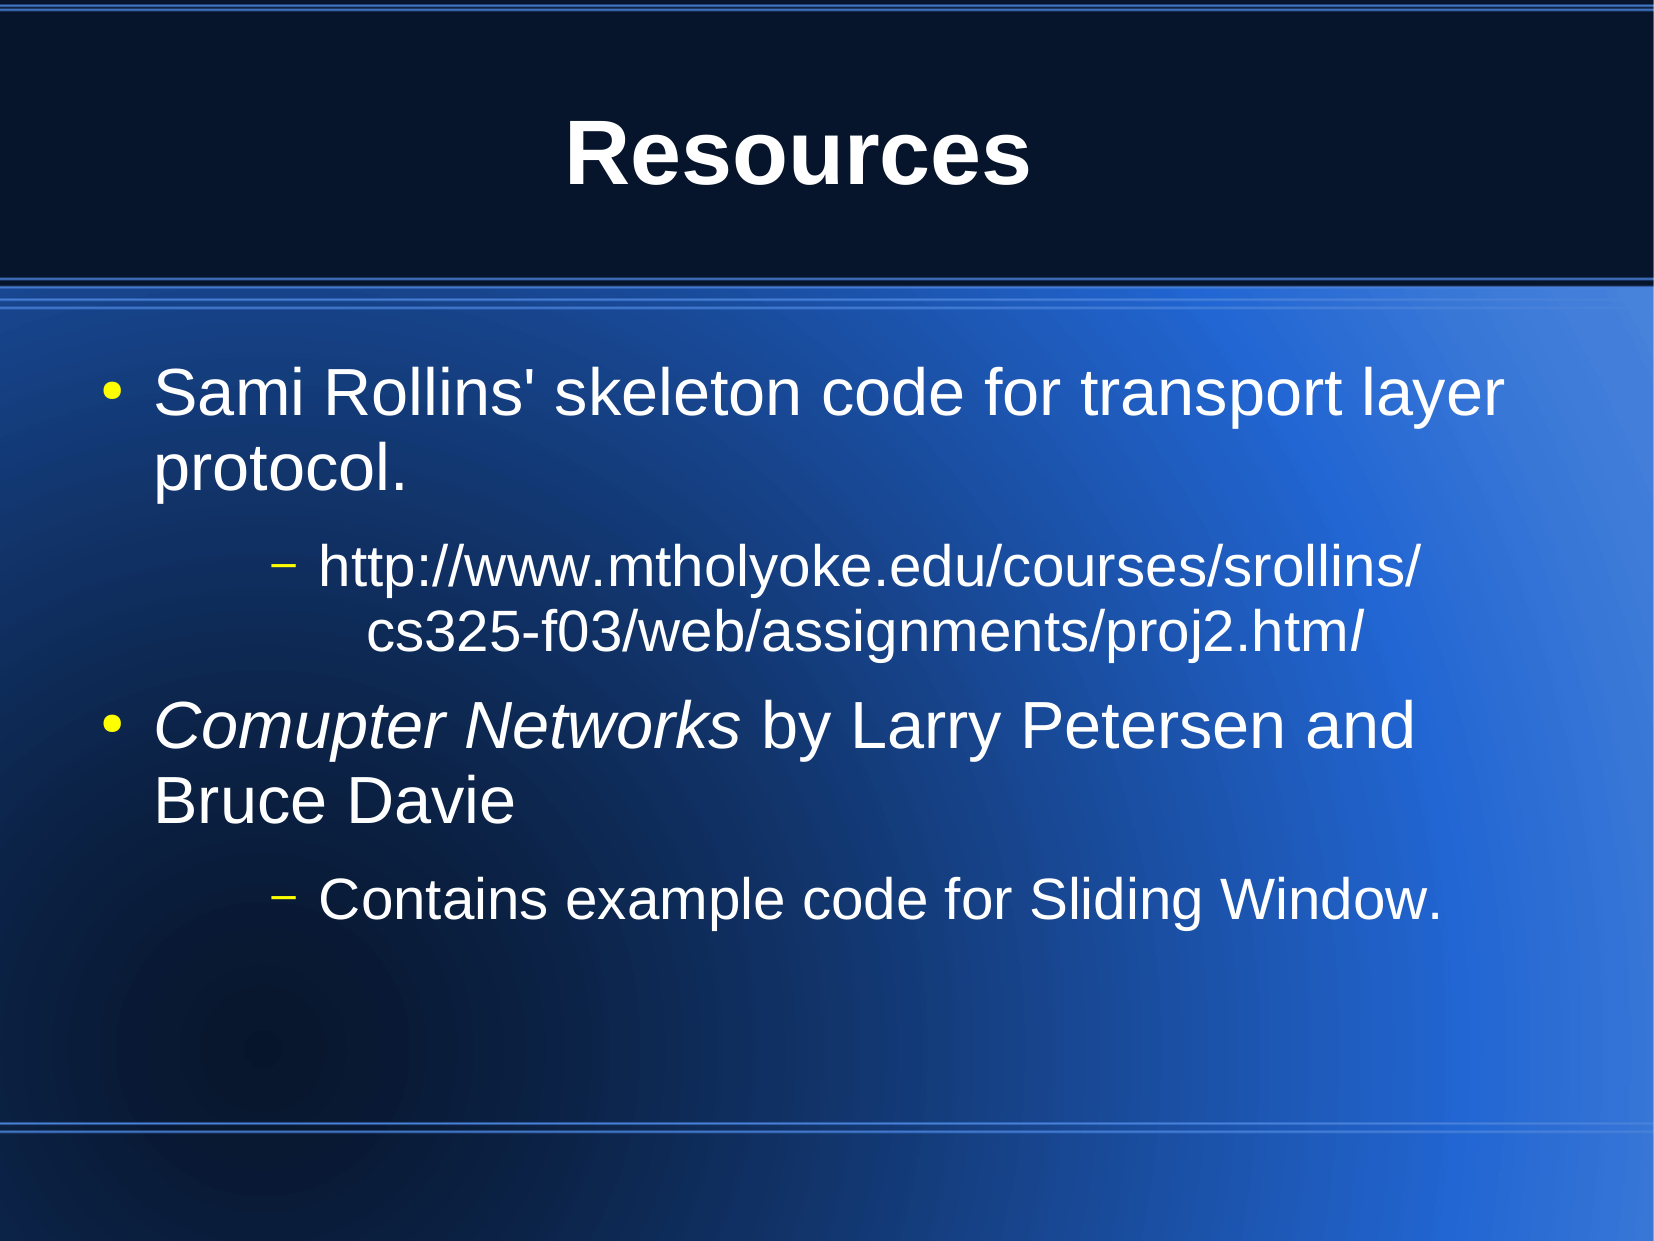

# Resources
Sami Rollins' skeleton code for transport layer protocol.
http://www.mtholyoke.edu/courses/srollins/cs325-f03/web/assignments/proj2.html
Comupter Networks by Larry Petersen and Bruce Davie
Contains example code for Sliding Window.